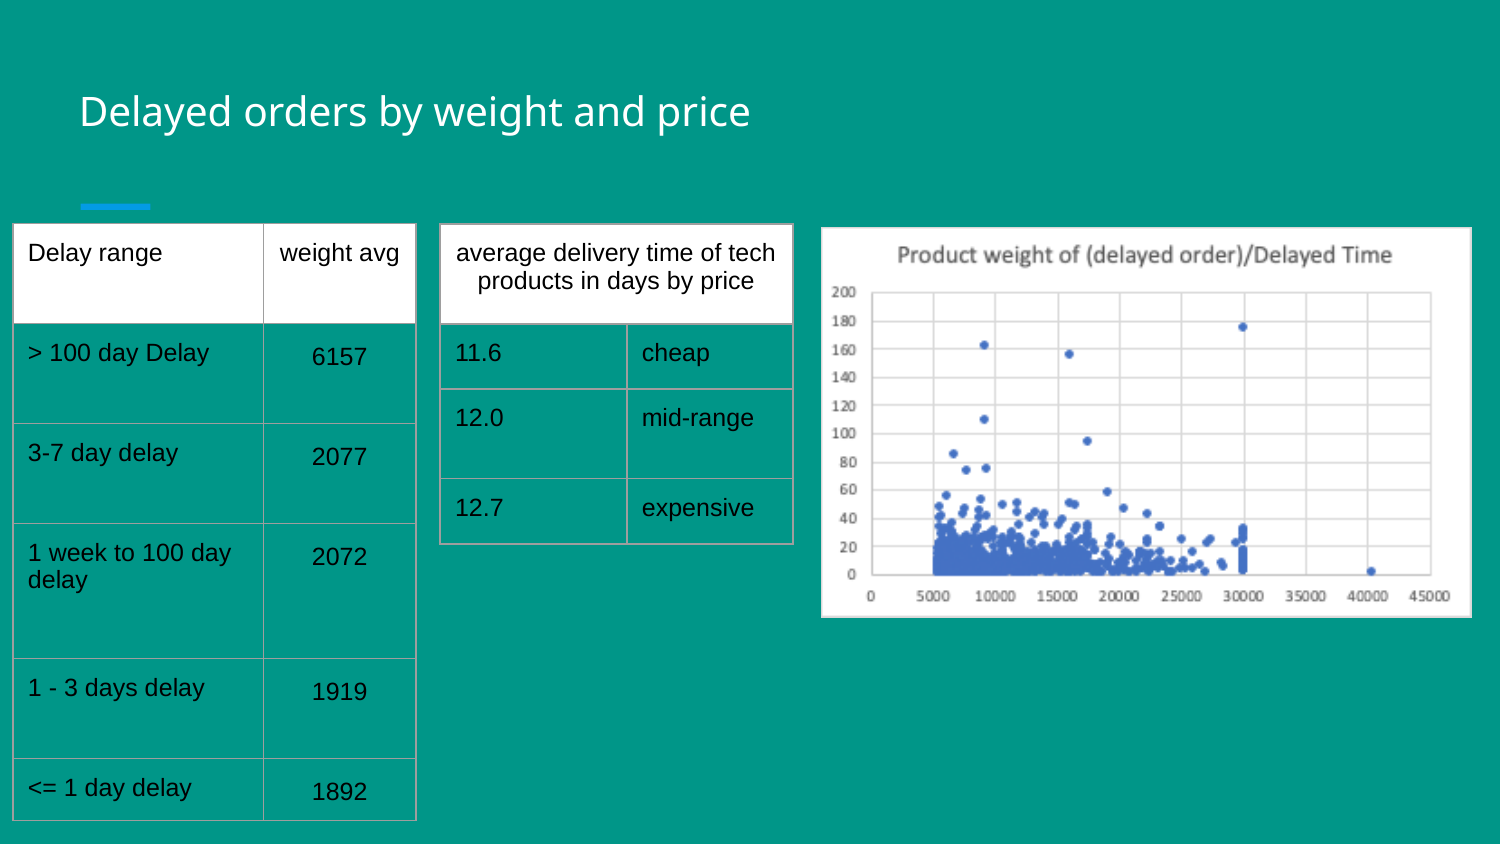

# Delayed orders by weight and price
| Delay range | weight avg |
| --- | --- |
| > 100 day Delay | 6157 |
| 3-7 day delay | 2077 |
| 1 week to 100 day delay | 2072 |
| 1 - 3 days delay | 1919 |
| <= 1 day delay | 1892 |
| average delivery time of tech products in days by price | |
| --- | --- |
| 11.6 | cheap |
| 12.0 | mid-range |
| 12.7 | expensive |